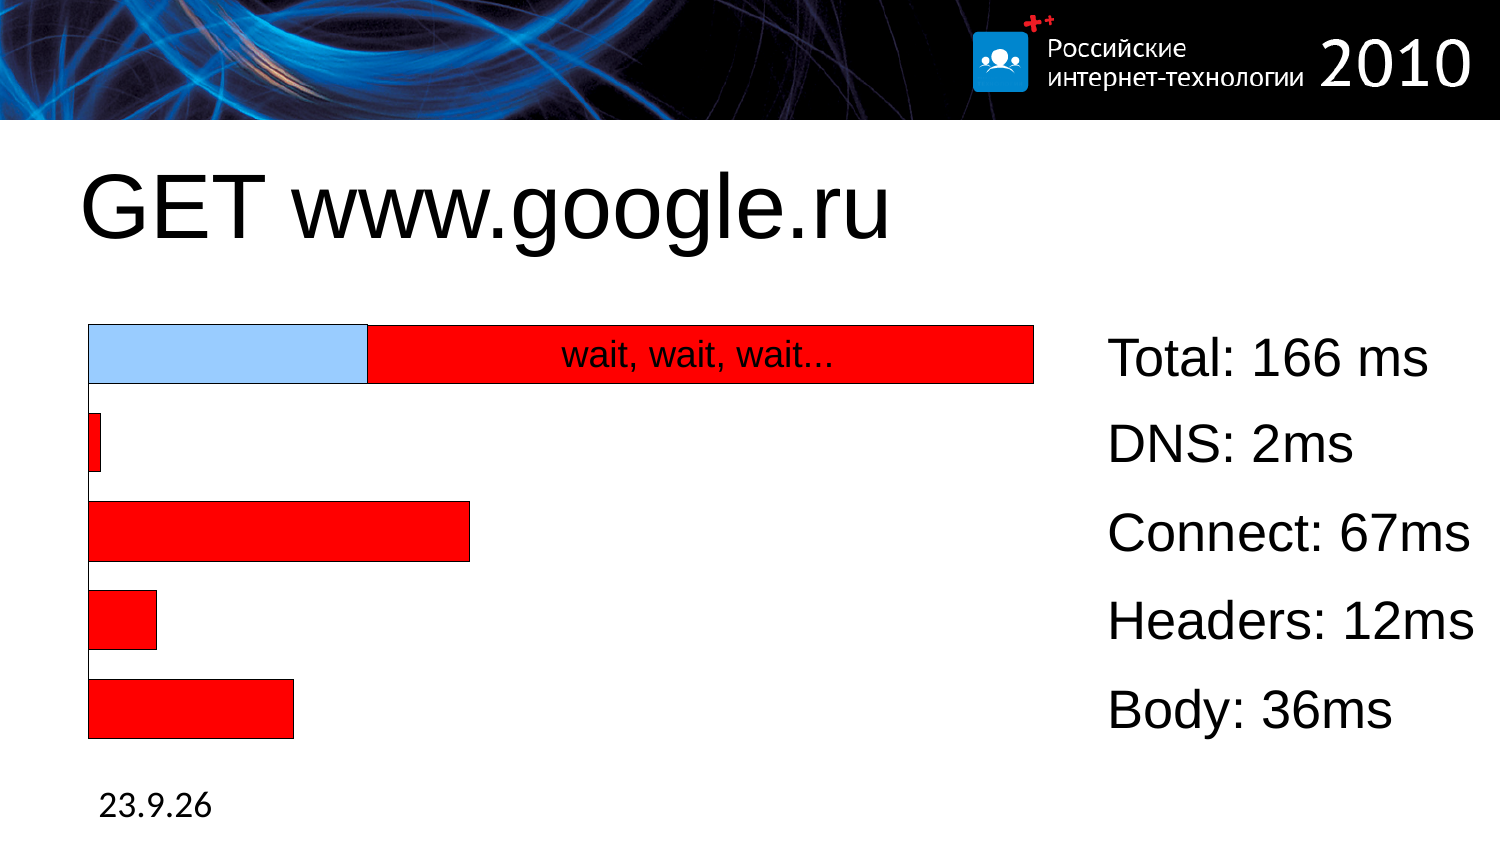

# GET www.google.ru
Total: 166 ms
wait, wait, wait...
DNS: 2ms
Connect: 67ms
Headers: 12ms
Body: 36ms